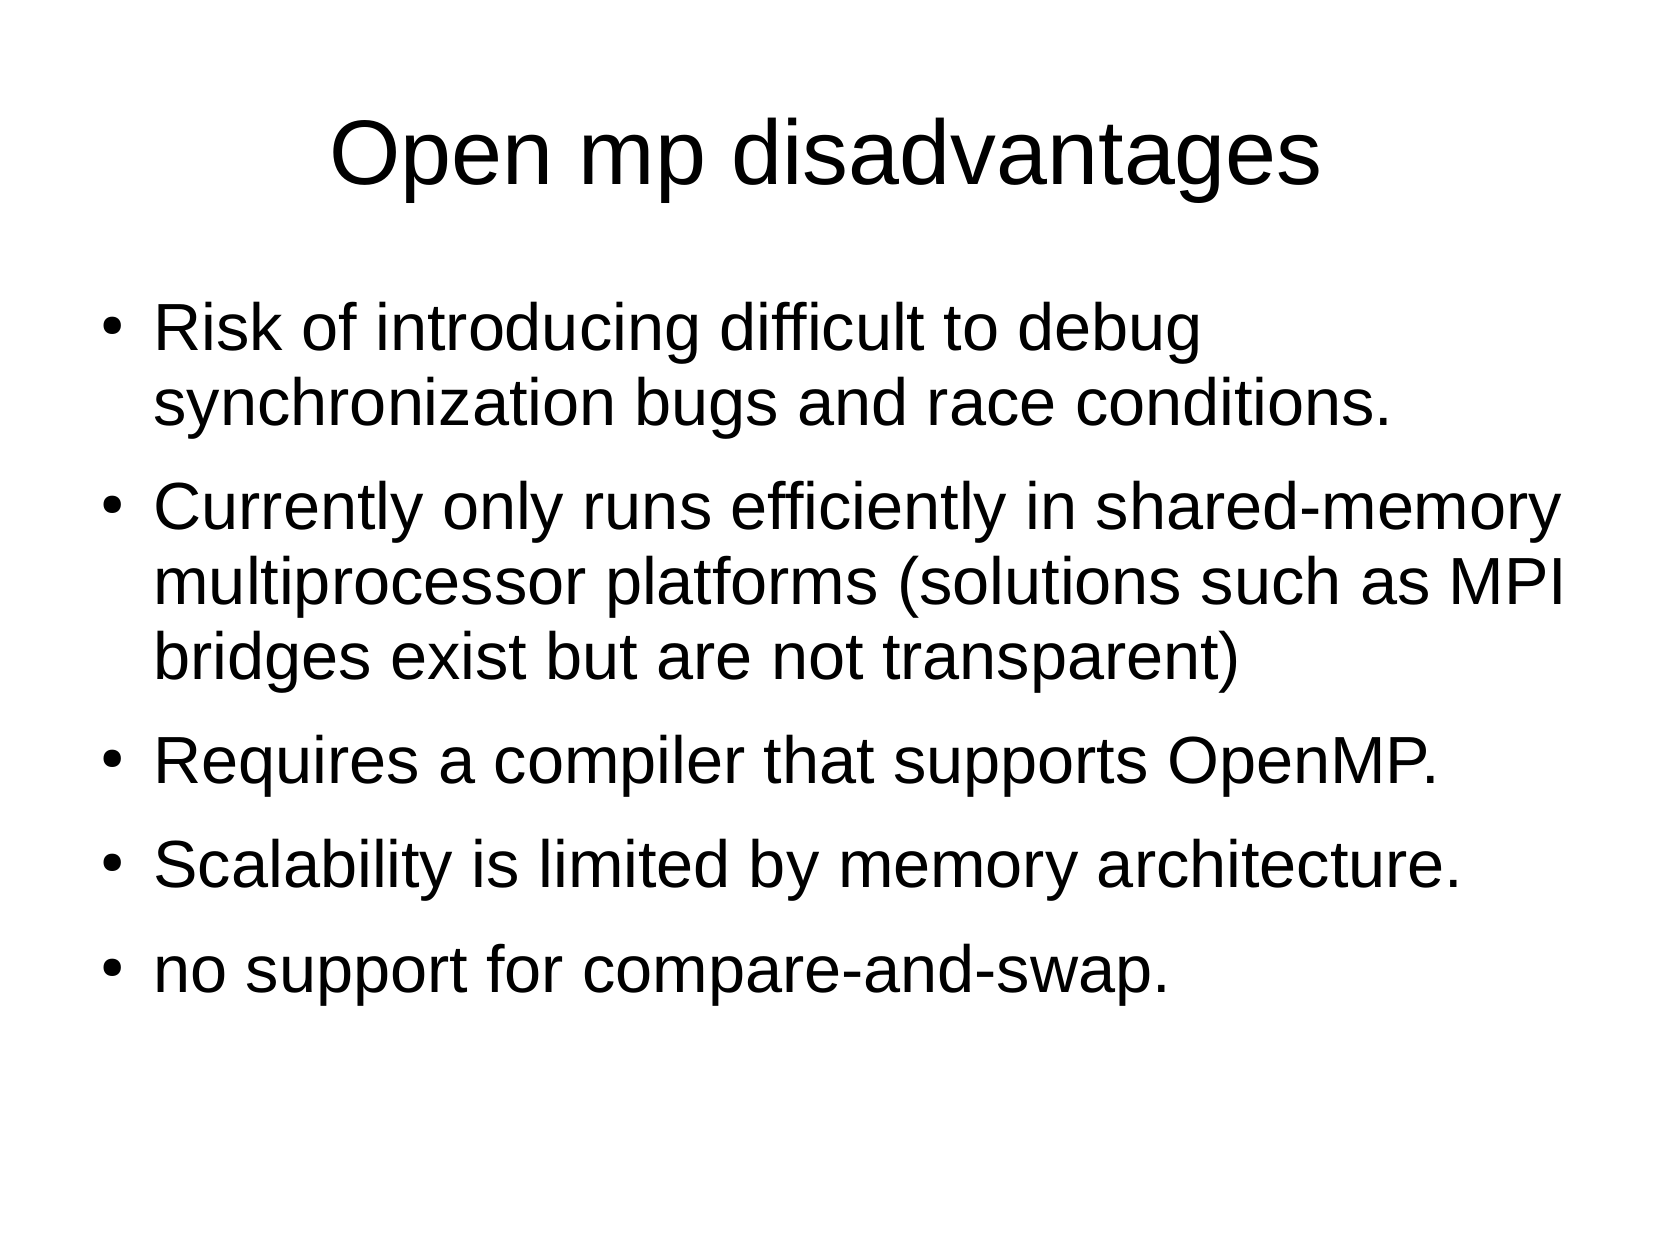

# Open mp disadvantages
Risk of introducing difficult to debug synchronization bugs and race conditions.
Currently only runs efficiently in shared-memory multiprocessor platforms (solutions such as MPI bridges exist but are not transparent)
Requires a compiler that supports OpenMP.
Scalability is limited by memory architecture.
no support for compare-and-swap.